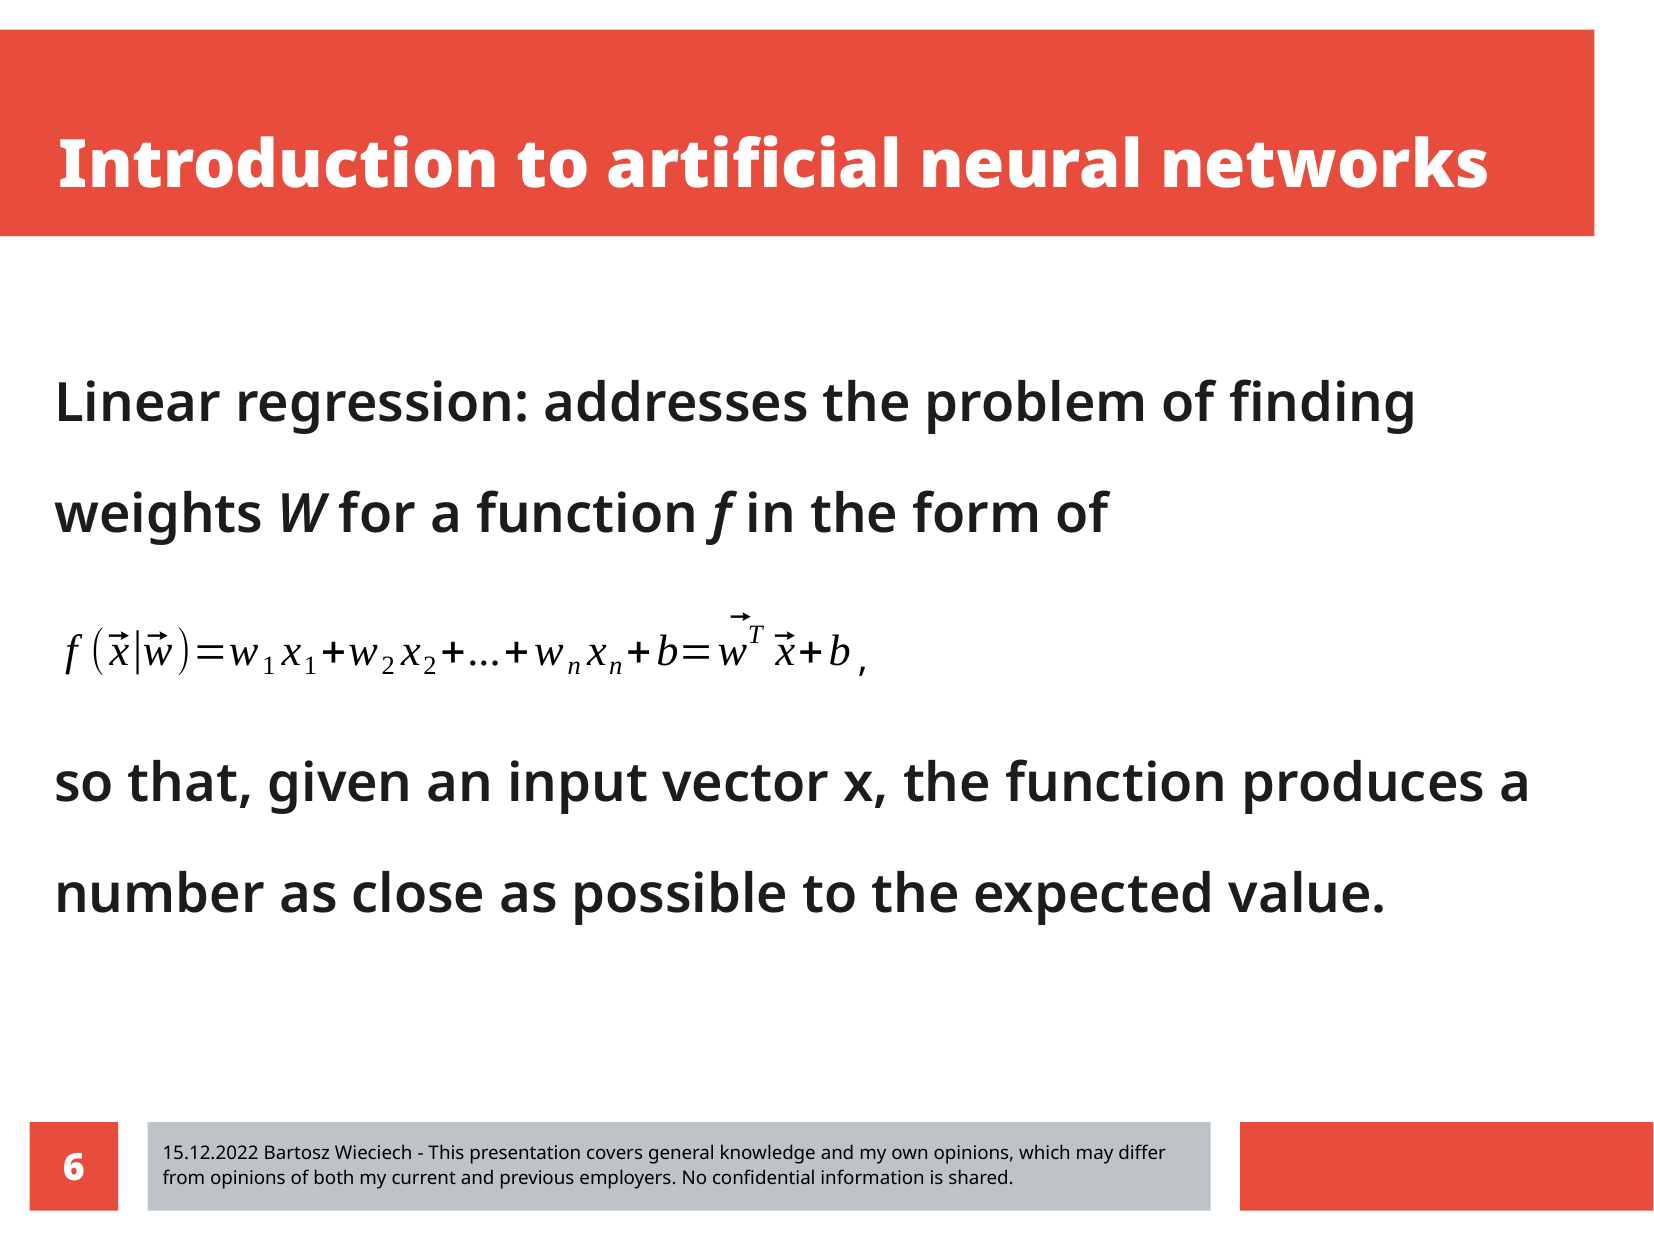

# Introduction to artificial neural networks
Linear regression: addresses the problem of finding weights W for a function f in the form of
so that, given an input vector x, the function produces a number as close as possible to the expected value.
,
6